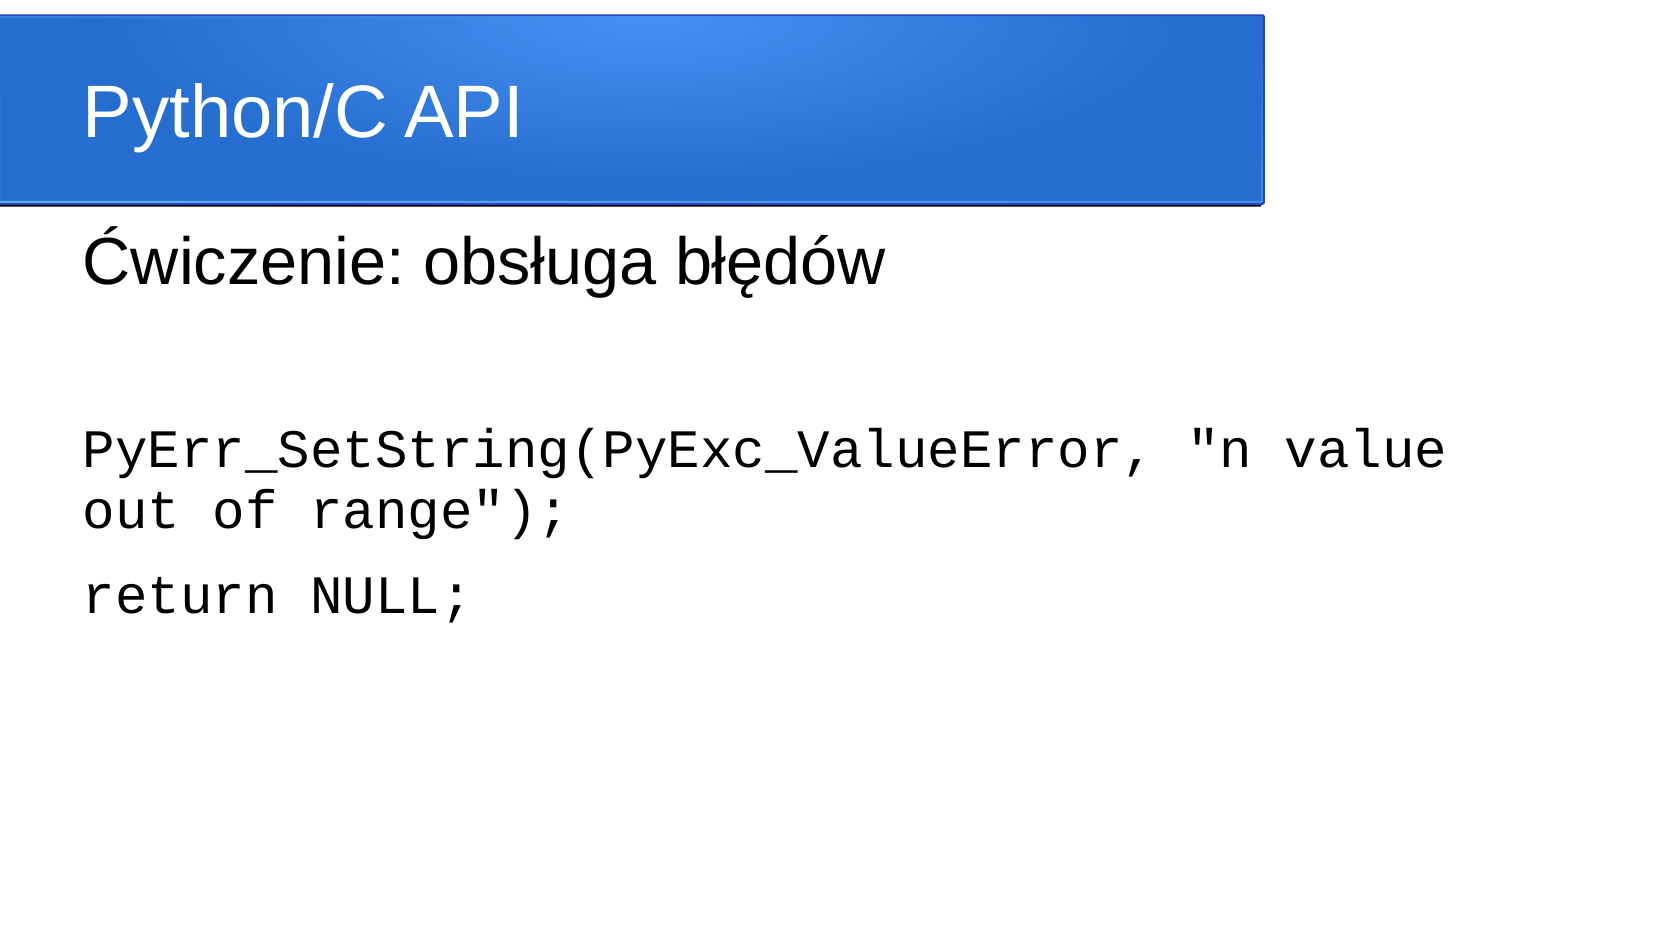

# Python/C API
Ćwiczenie: obsługa błędów
PyErr_SetString(PyExc_ValueError, "n value out of range");
return NULL;